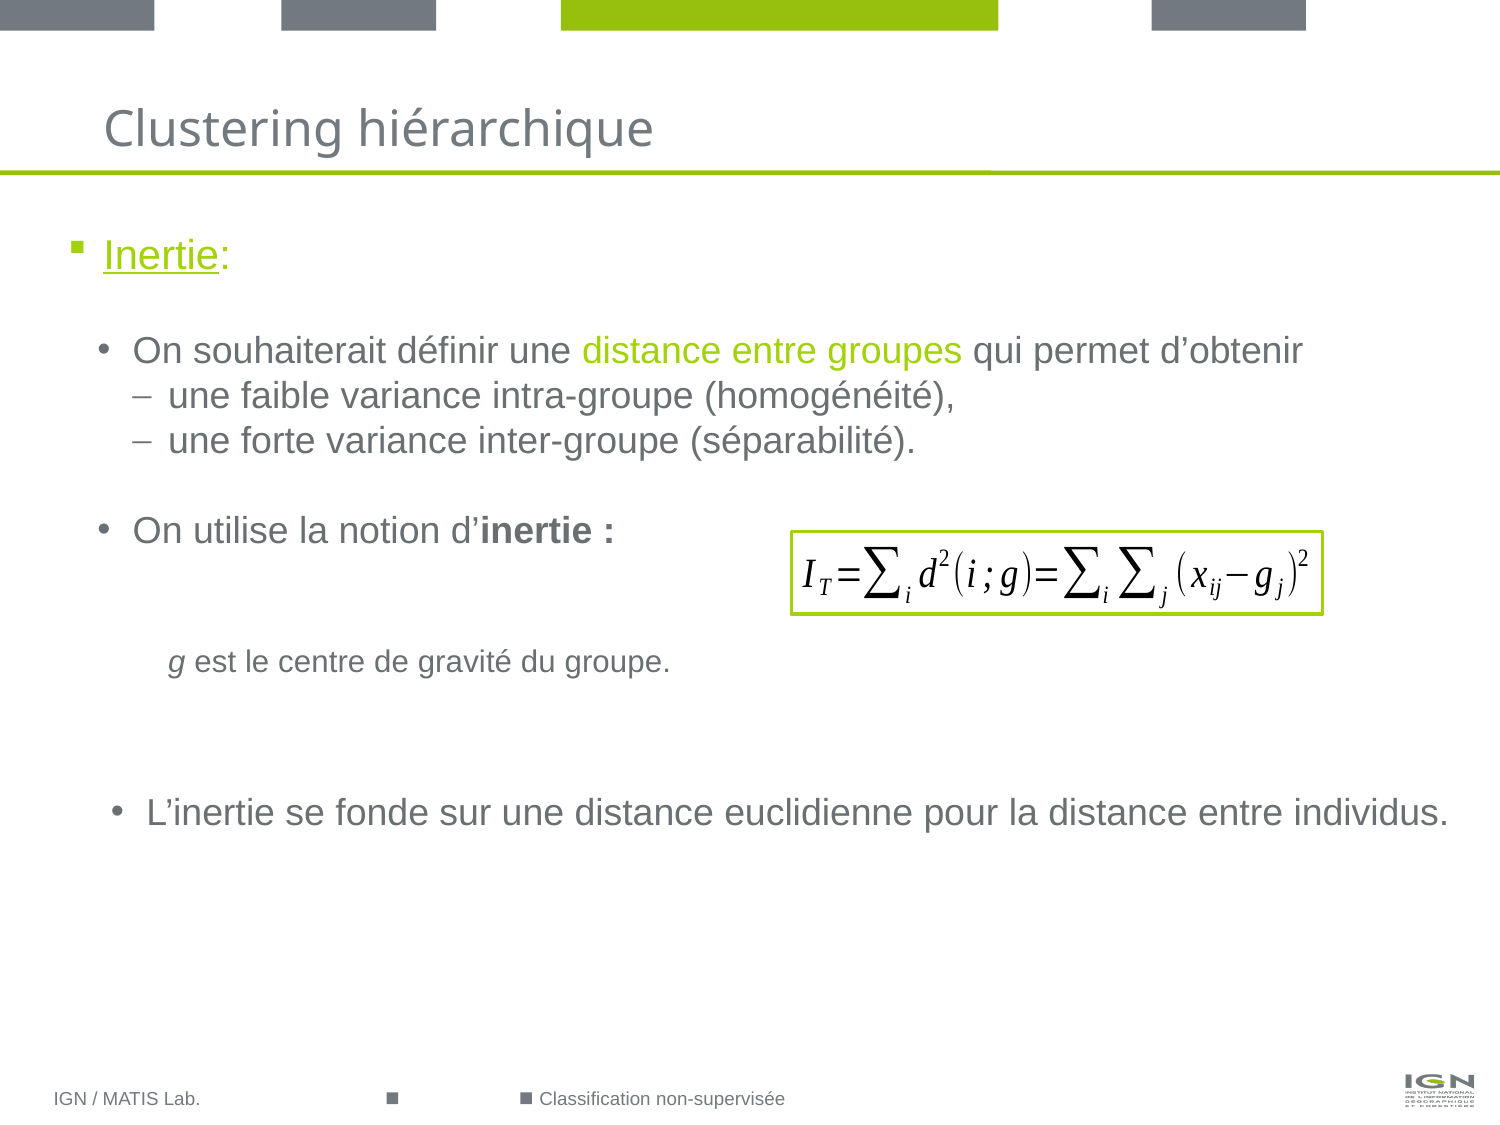

Clustering hiérarchique
Inertie:
On souhaiterait définir une distance entre groupes qui permet d’obtenir
une faible variance intra-groupe (homogénéité),
une forte variance inter-groupe (séparabilité).
On utilise la notion d’inertie :
g est le centre de gravité du groupe.
L’inertie se fonde sur une distance euclidienne pour la distance entre individus.
IGN / MATIS Lab.
Classification non-supervisée